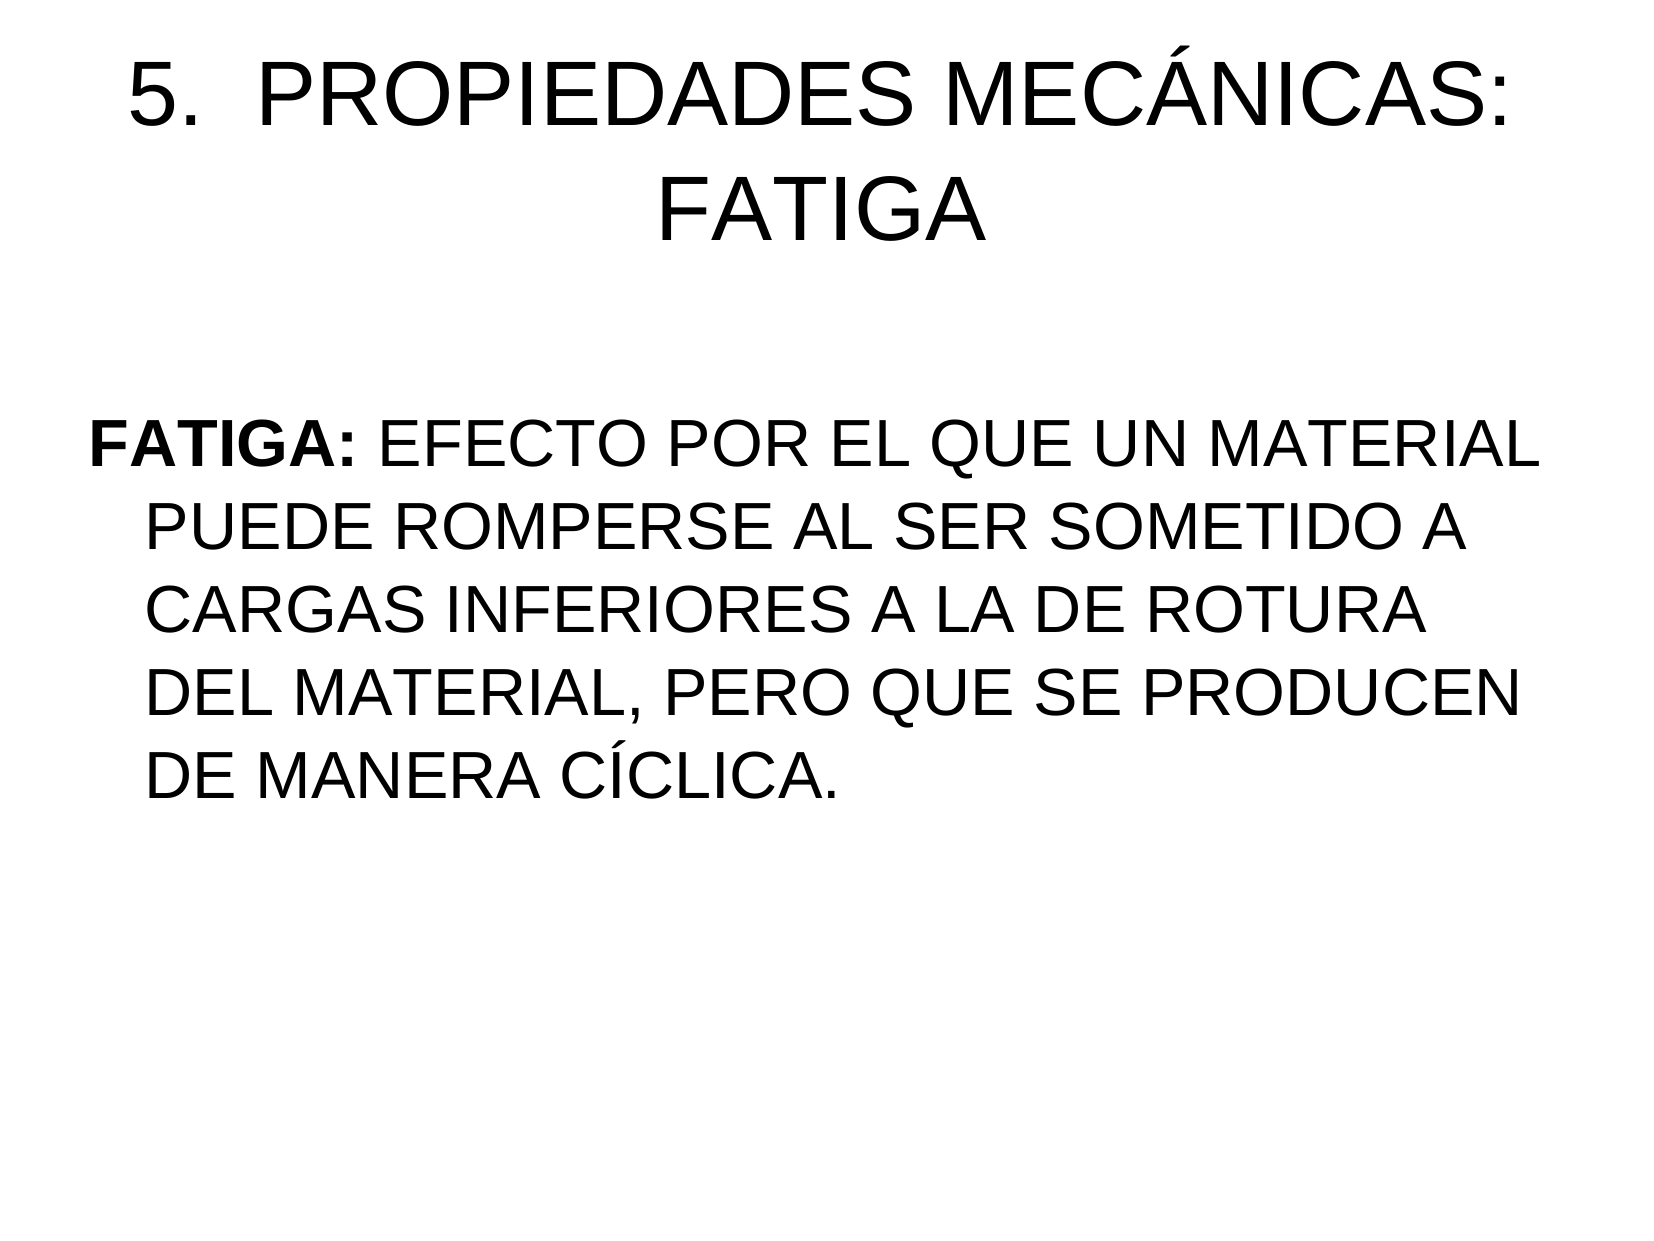

5. PROPIEDADES MECÁNICAS: FATIGA
# FATIGA: EFECTO POR EL QUE UN MATERIAL PUEDE ROMPERSE AL SER SOMETIDO A CARGAS INFERIORES A LA DE ROTURA DEL MATERIAL, PERO QUE SE PRODUCEN DE MANERA CÍCLICA.